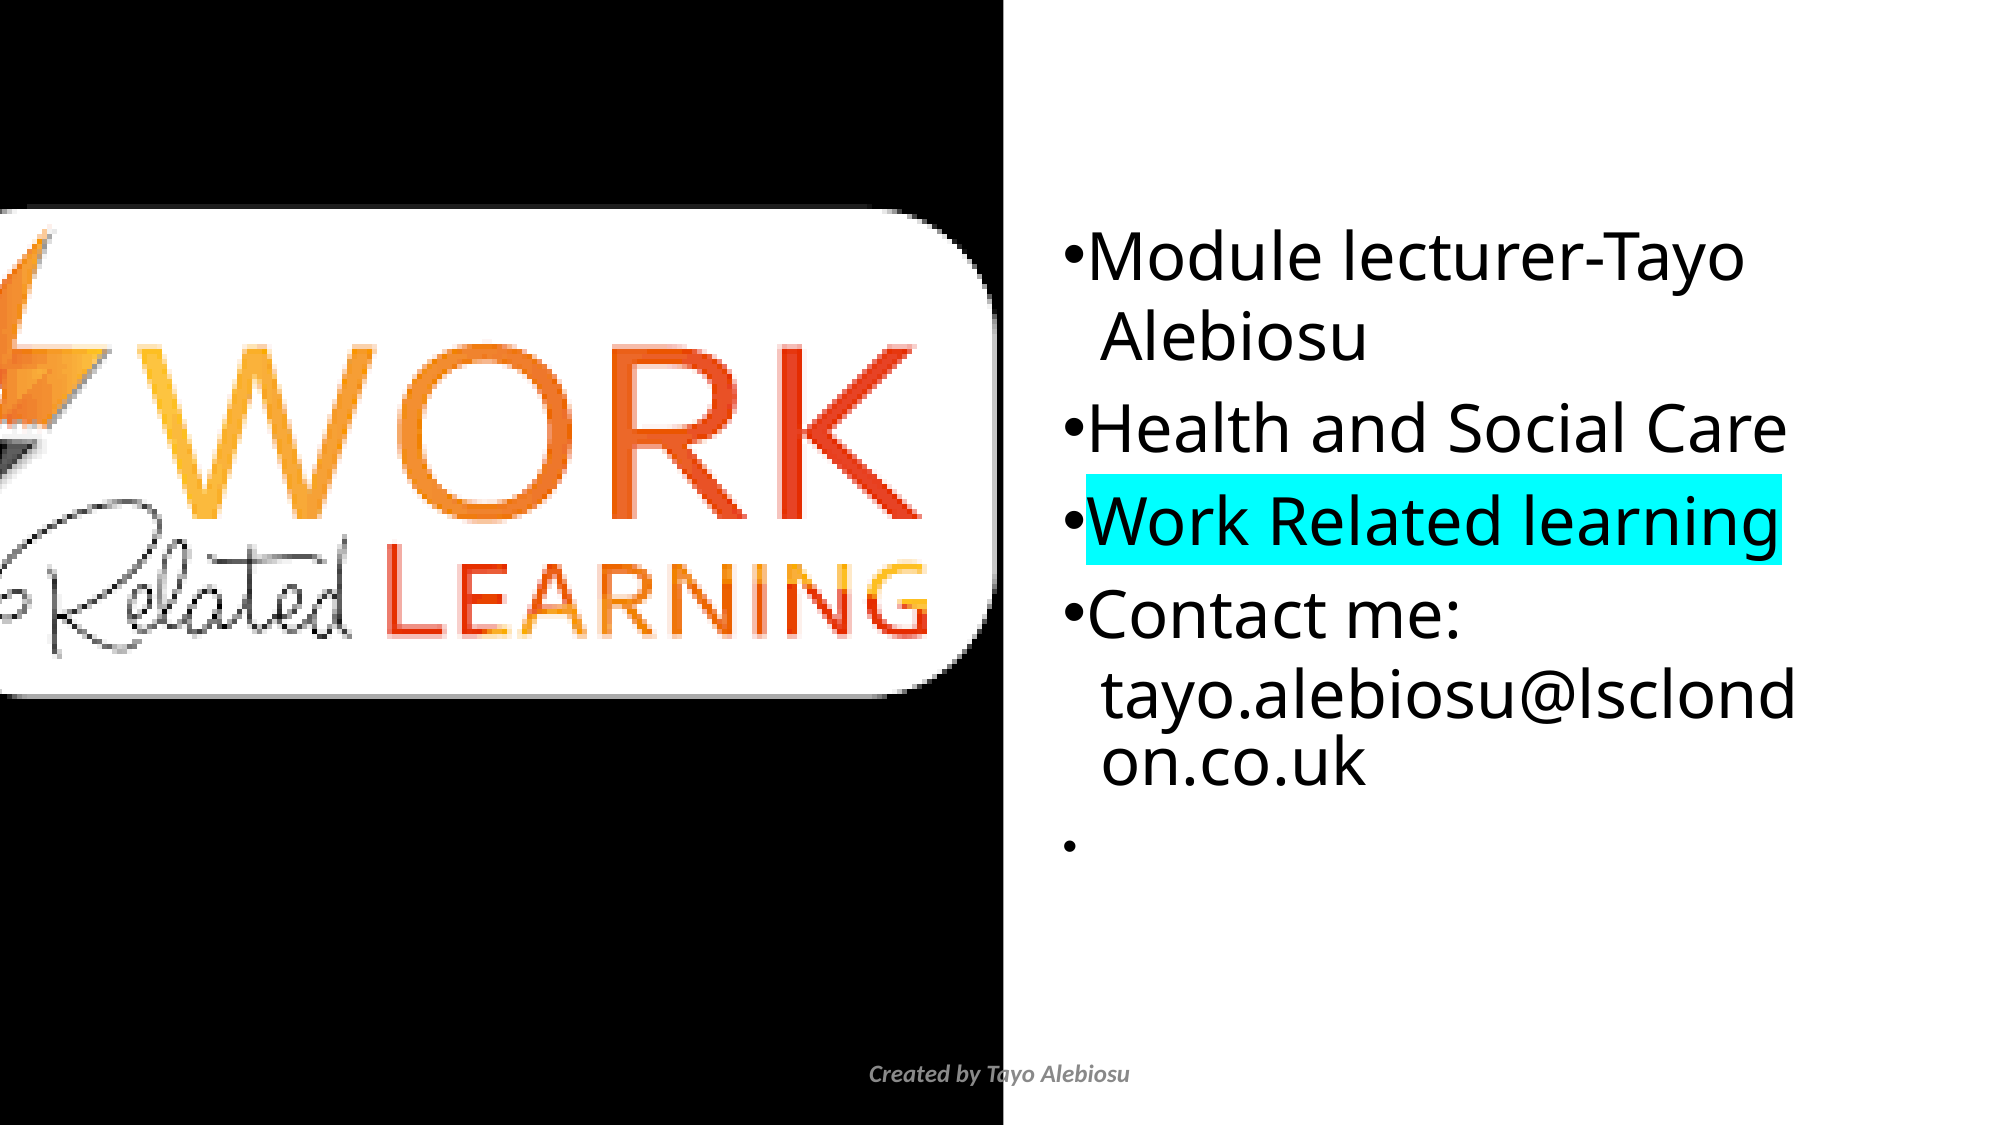

Module lecturer-Tayo Alebiosu
Health and Social Care
Work Related learning
Contact me: tayo.alebiosu@lsclondon.co.uk
Created by Tayo Alebiosu